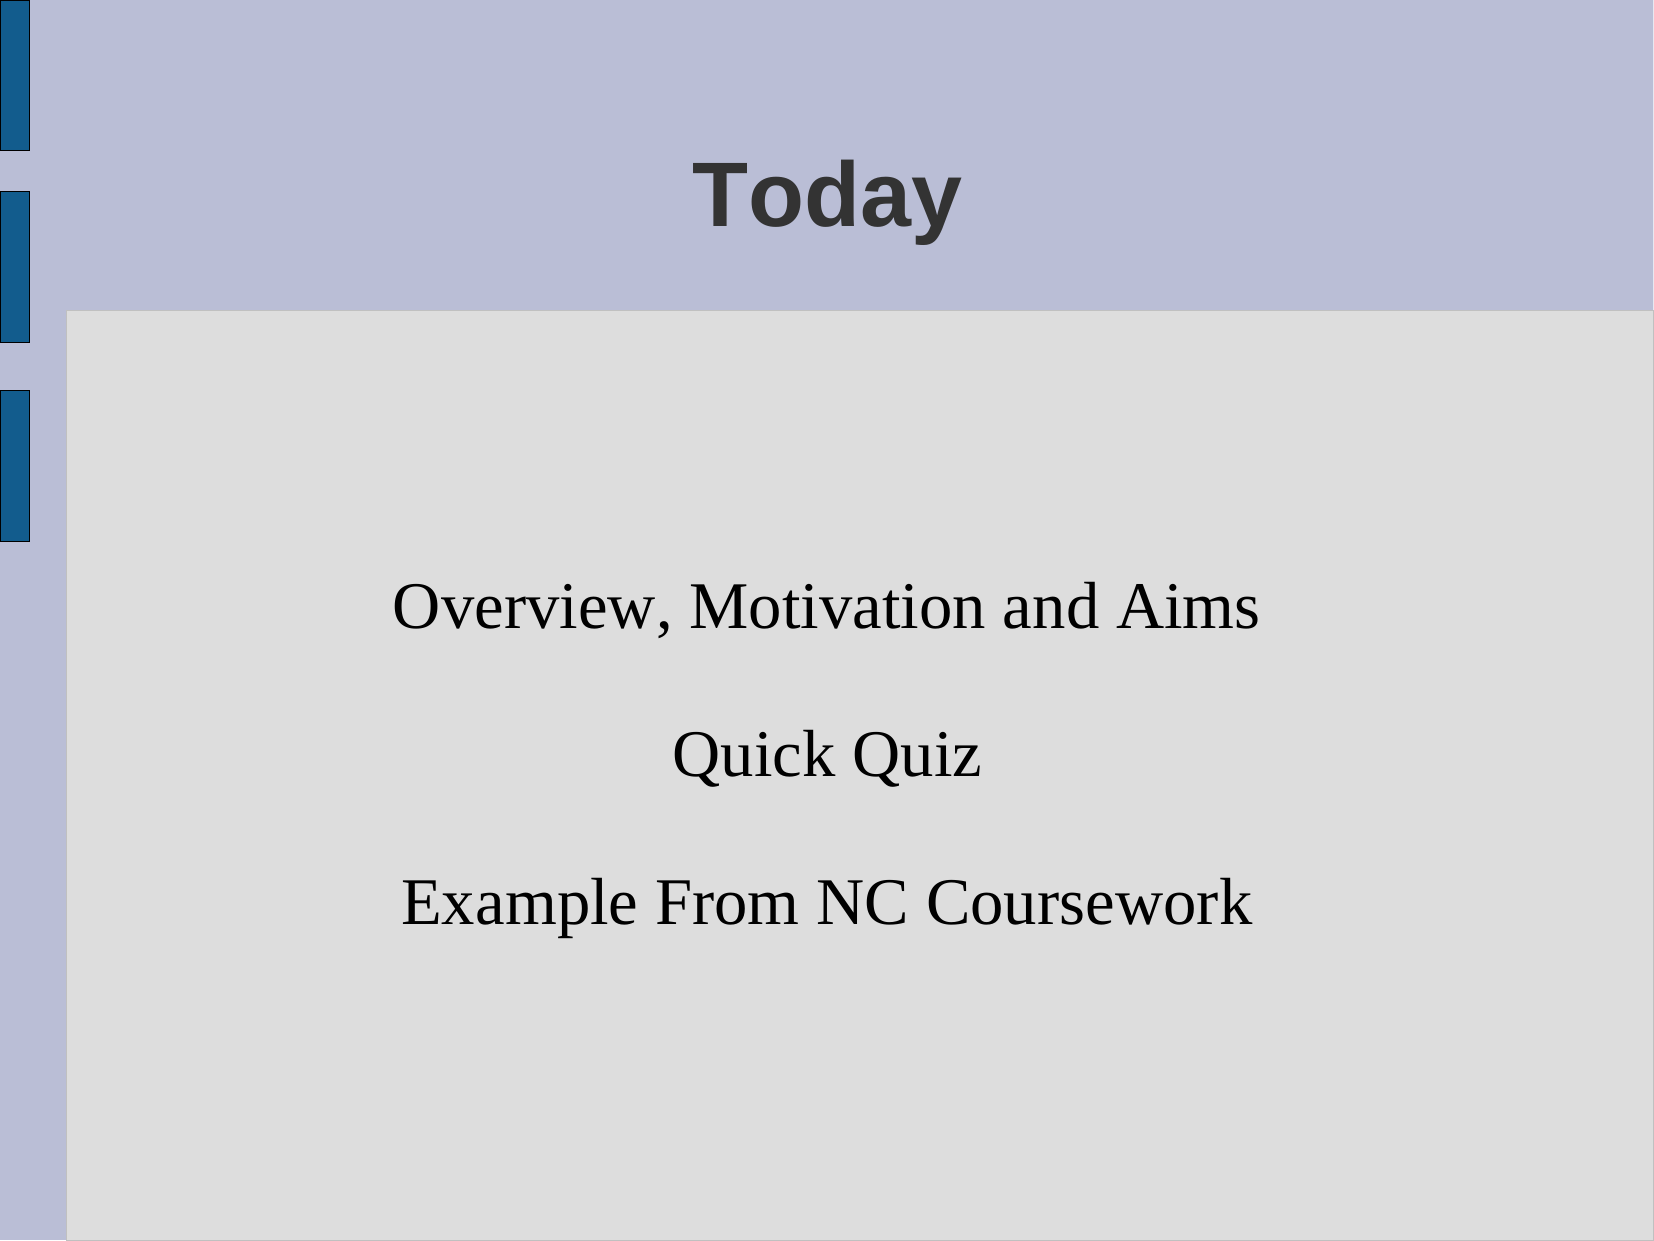

# Today
Overview, Motivation and Aims
Quick Quiz
Example From NC Coursework